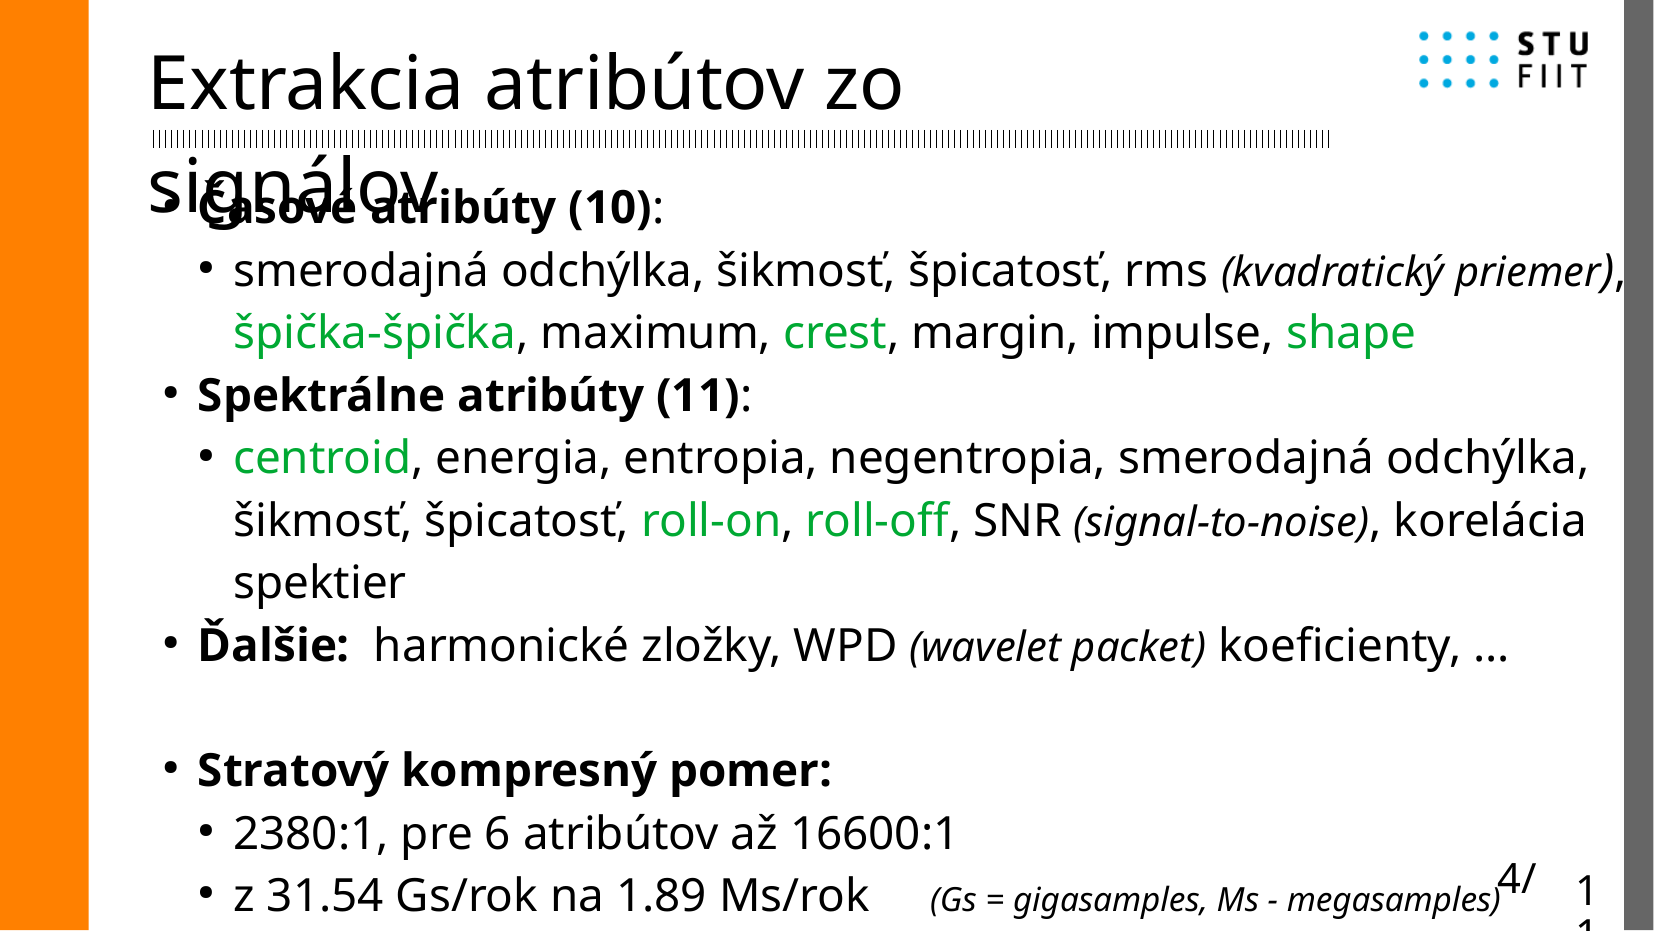

# Extrakcia atribútov zo signálov
Časové atribúty (10):
smerodajná odchýlka, šikmosť, špicatosť, rms (kvadratický priemer), špička-špička, maximum, crest, margin, impulse, shape
Spektrálne atribúty (11):
centroid, energia, entropia, negentropia, smerodajná odchýlka, šikmosť, špicatosť, roll-on, roll-off, SNR (signal-to-noise), korelácia spektier
Ďalšie: harmonické zložky, WPD (wavelet packet) koeficienty, …
Stratový kompresný pomer:
2380:1, pre 6 atribútov až 16600:1
z 31.54 Gs/rok na 1.89 Ms/rok (Gs = gigasamples, Ms - megasamples)
11